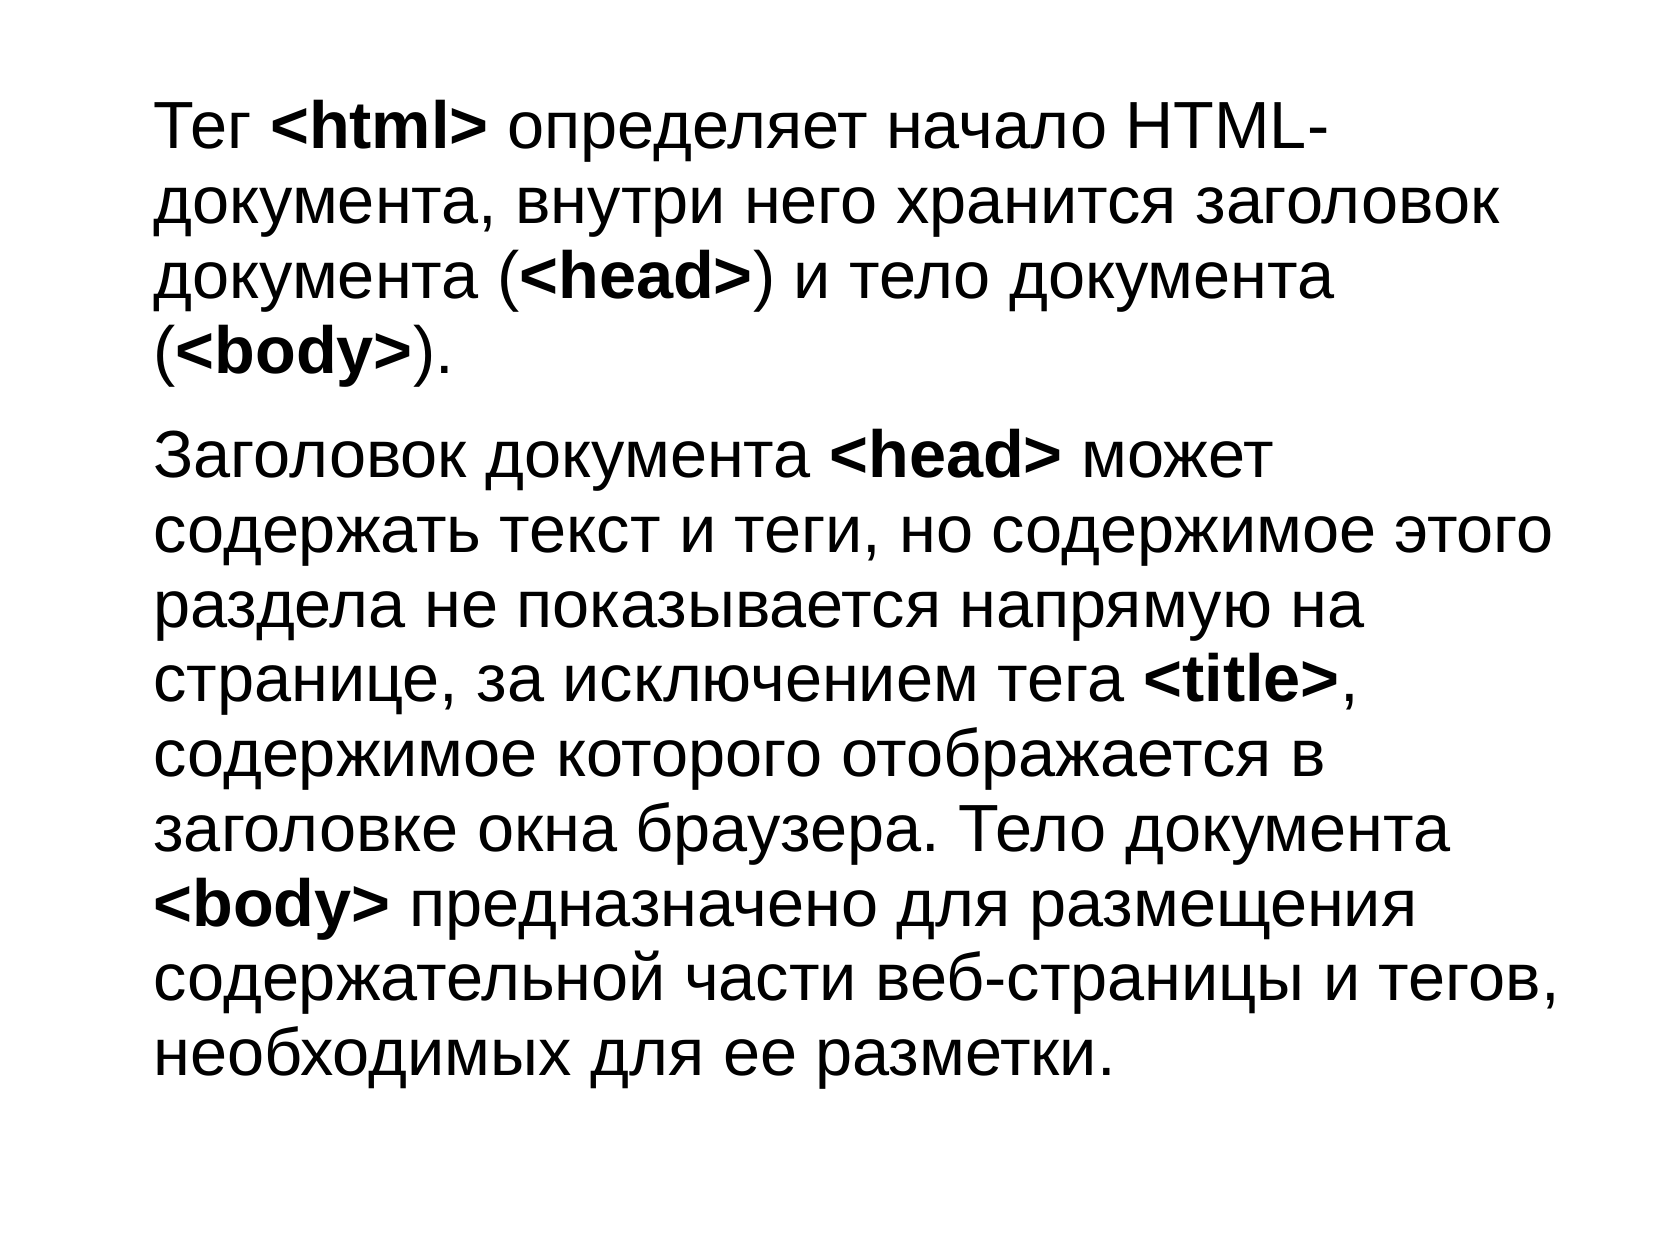

# Тег <html> определяет начало HTML-документа, внутри него хранится заголовок документа (<head>) и тело документа (<body>).
Заголовок документа <head> может содержать текст и теги, но содержимое этого раздела не показывается напрямую на странице, за исключением тега <title>, содержимое которого отображается в заголовке окна браузера. Тело документа <body> предназначено для размещения содержательной части веб-страницы и тегов, необходимых для ее разметки.